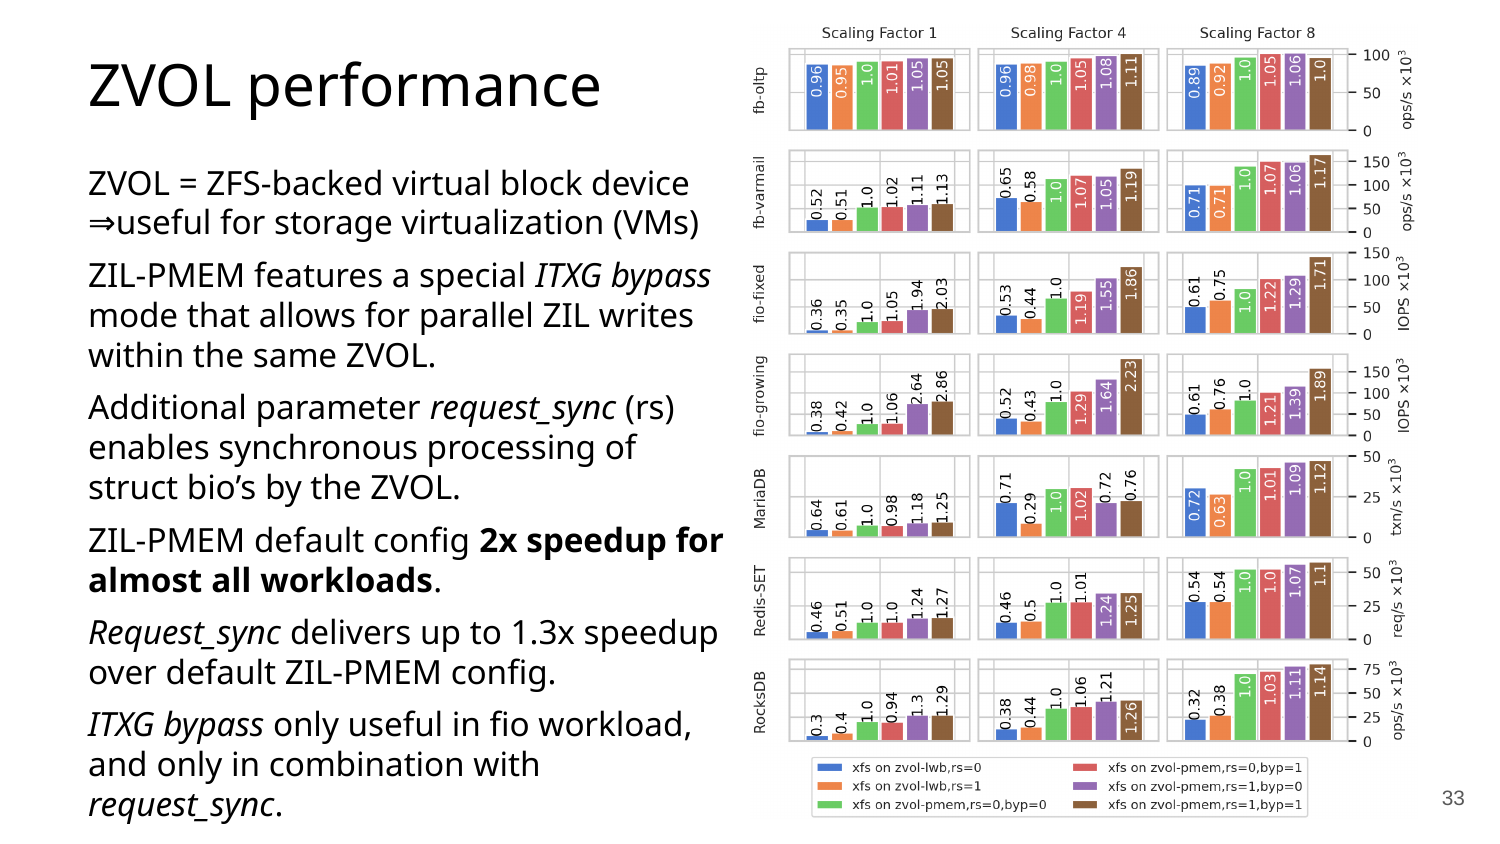

# ZVOL performance
ZVOL = ZFS-backed virtual block device
⇒useful for storage virtualization (VMs)
ZIL-PMEM features a special ITXG bypass mode that allows for parallel ZIL writes within the same ZVOL.
Additional parameter request_sync (rs) enables synchronous processing of
struct bio’s by the ZVOL.
ZIL-PMEM default config 2x speedup for almost all workloads.
Request_sync delivers up to 1.3x speedup over default ZIL-PMEM config.
ITXG bypass only useful in fio workload, and only in combination with request_sync.